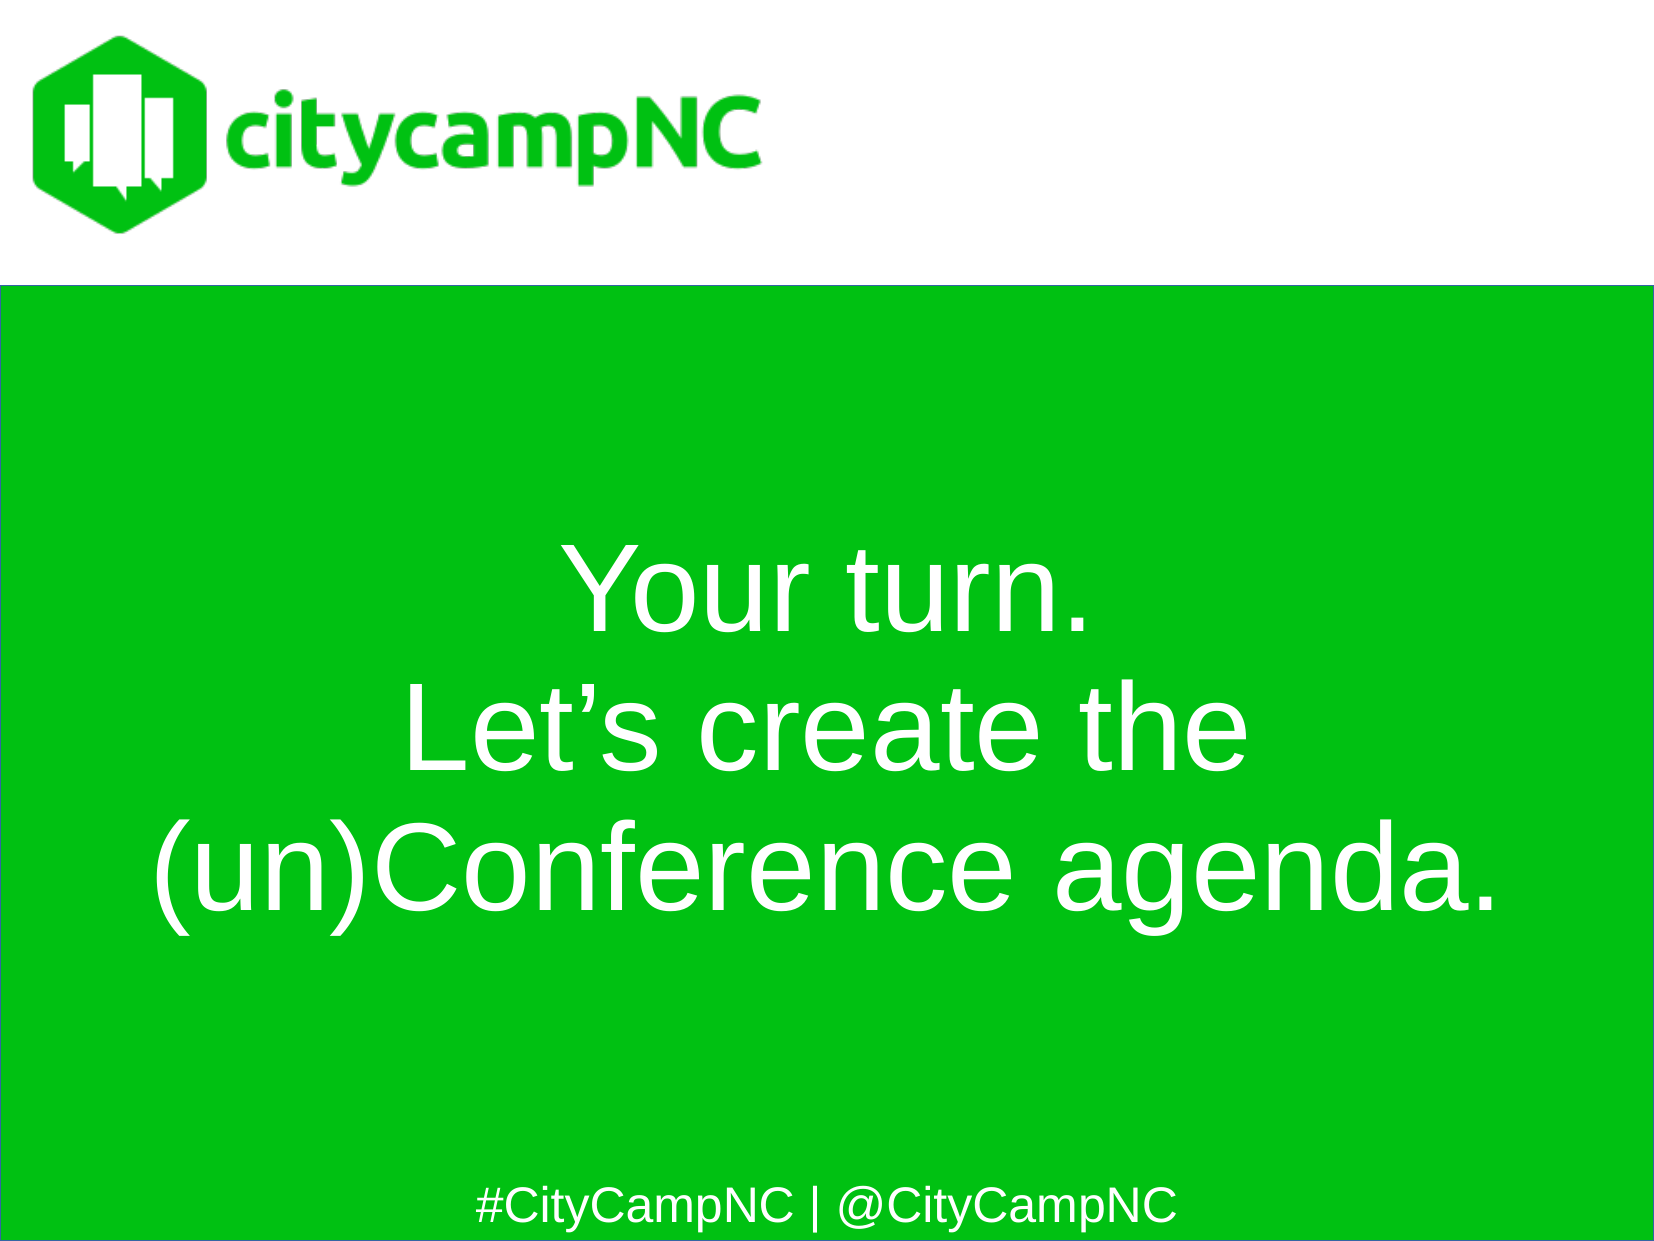

# Your turn.
Let’s create the (un)Conference agenda.